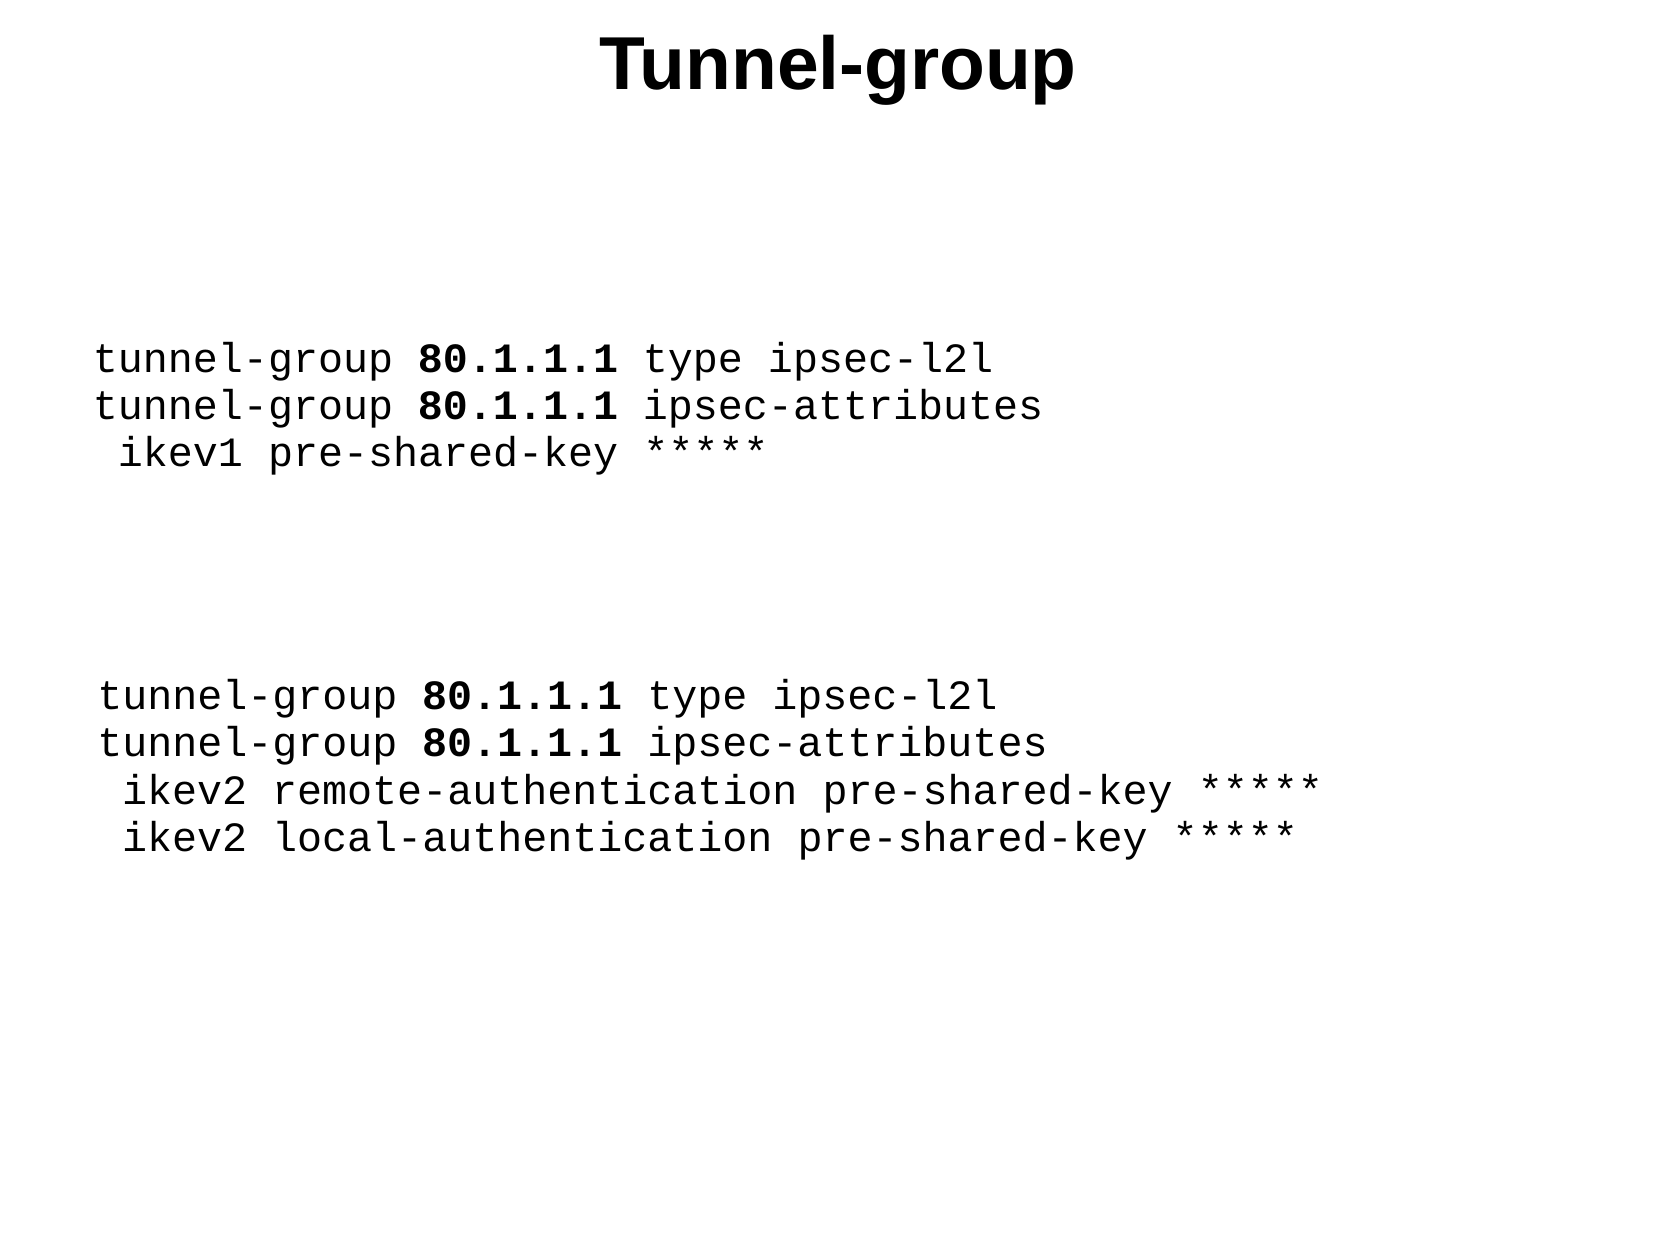

Tunnel-group
# tunnel-group 80.1.1.1 type ipsec-l2l
tunnel-group 80.1.1.1 ipsec-attributes
 ikev1 pre-shared-key *****
tunnel-group 80.1.1.1 type ipsec-l2l
tunnel-group 80.1.1.1 ipsec-attributes
 ikev2 remote-authentication pre-shared-key *****
 ikev2 local-authentication pre-shared-key *****